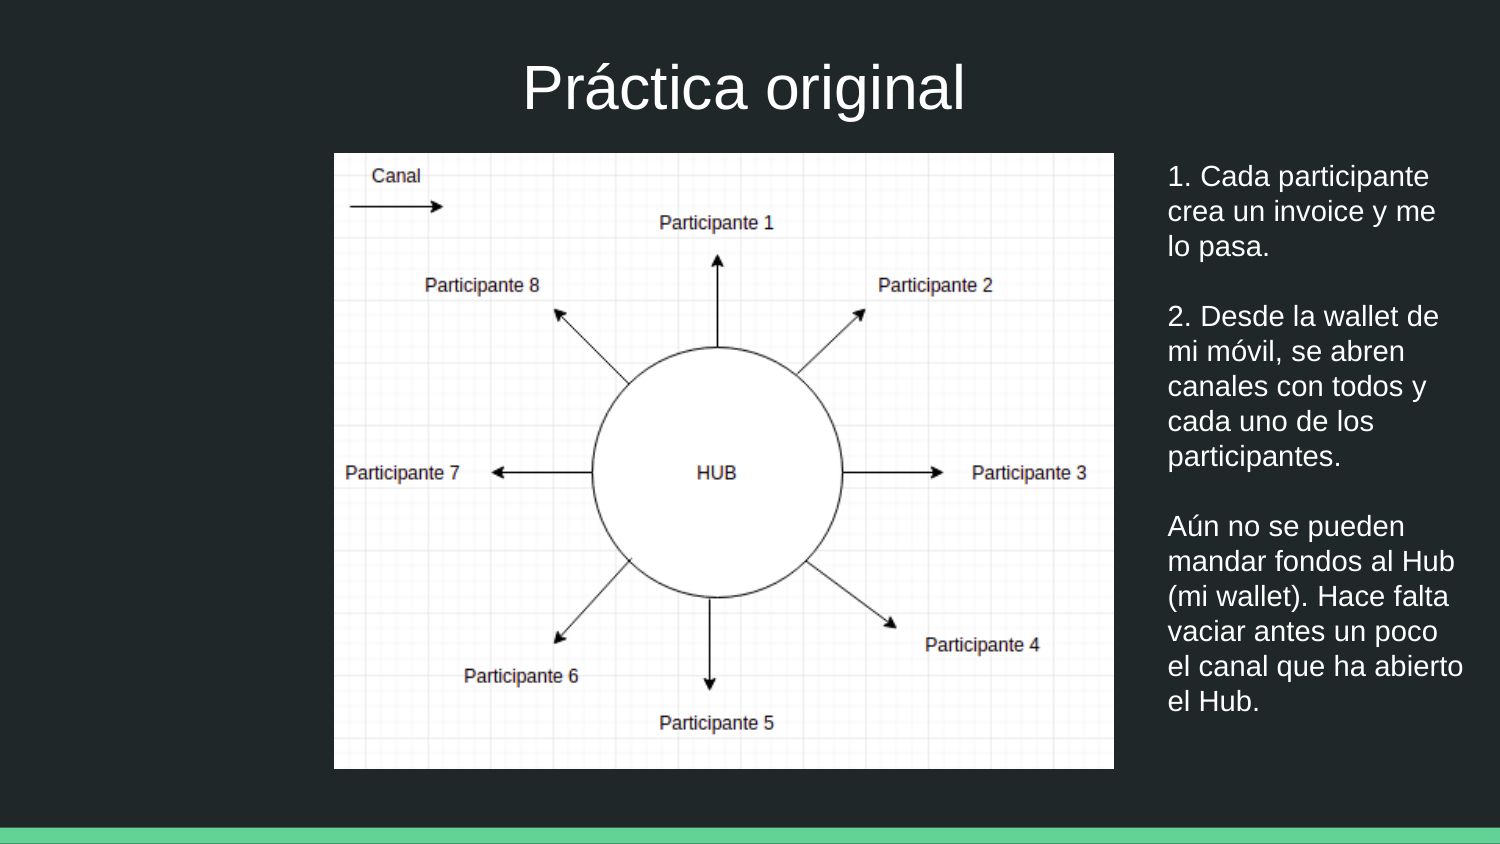

Práctica original
1. Cada participante crea un invoice y me lo pasa.
2. Desde la wallet de mi móvil, se abren canales con todos y cada uno de los participantes.
Aún no se pueden mandar fondos al Hub (mi wallet). Hace falta vaciar antes un poco el canal que ha abierto el Hub.